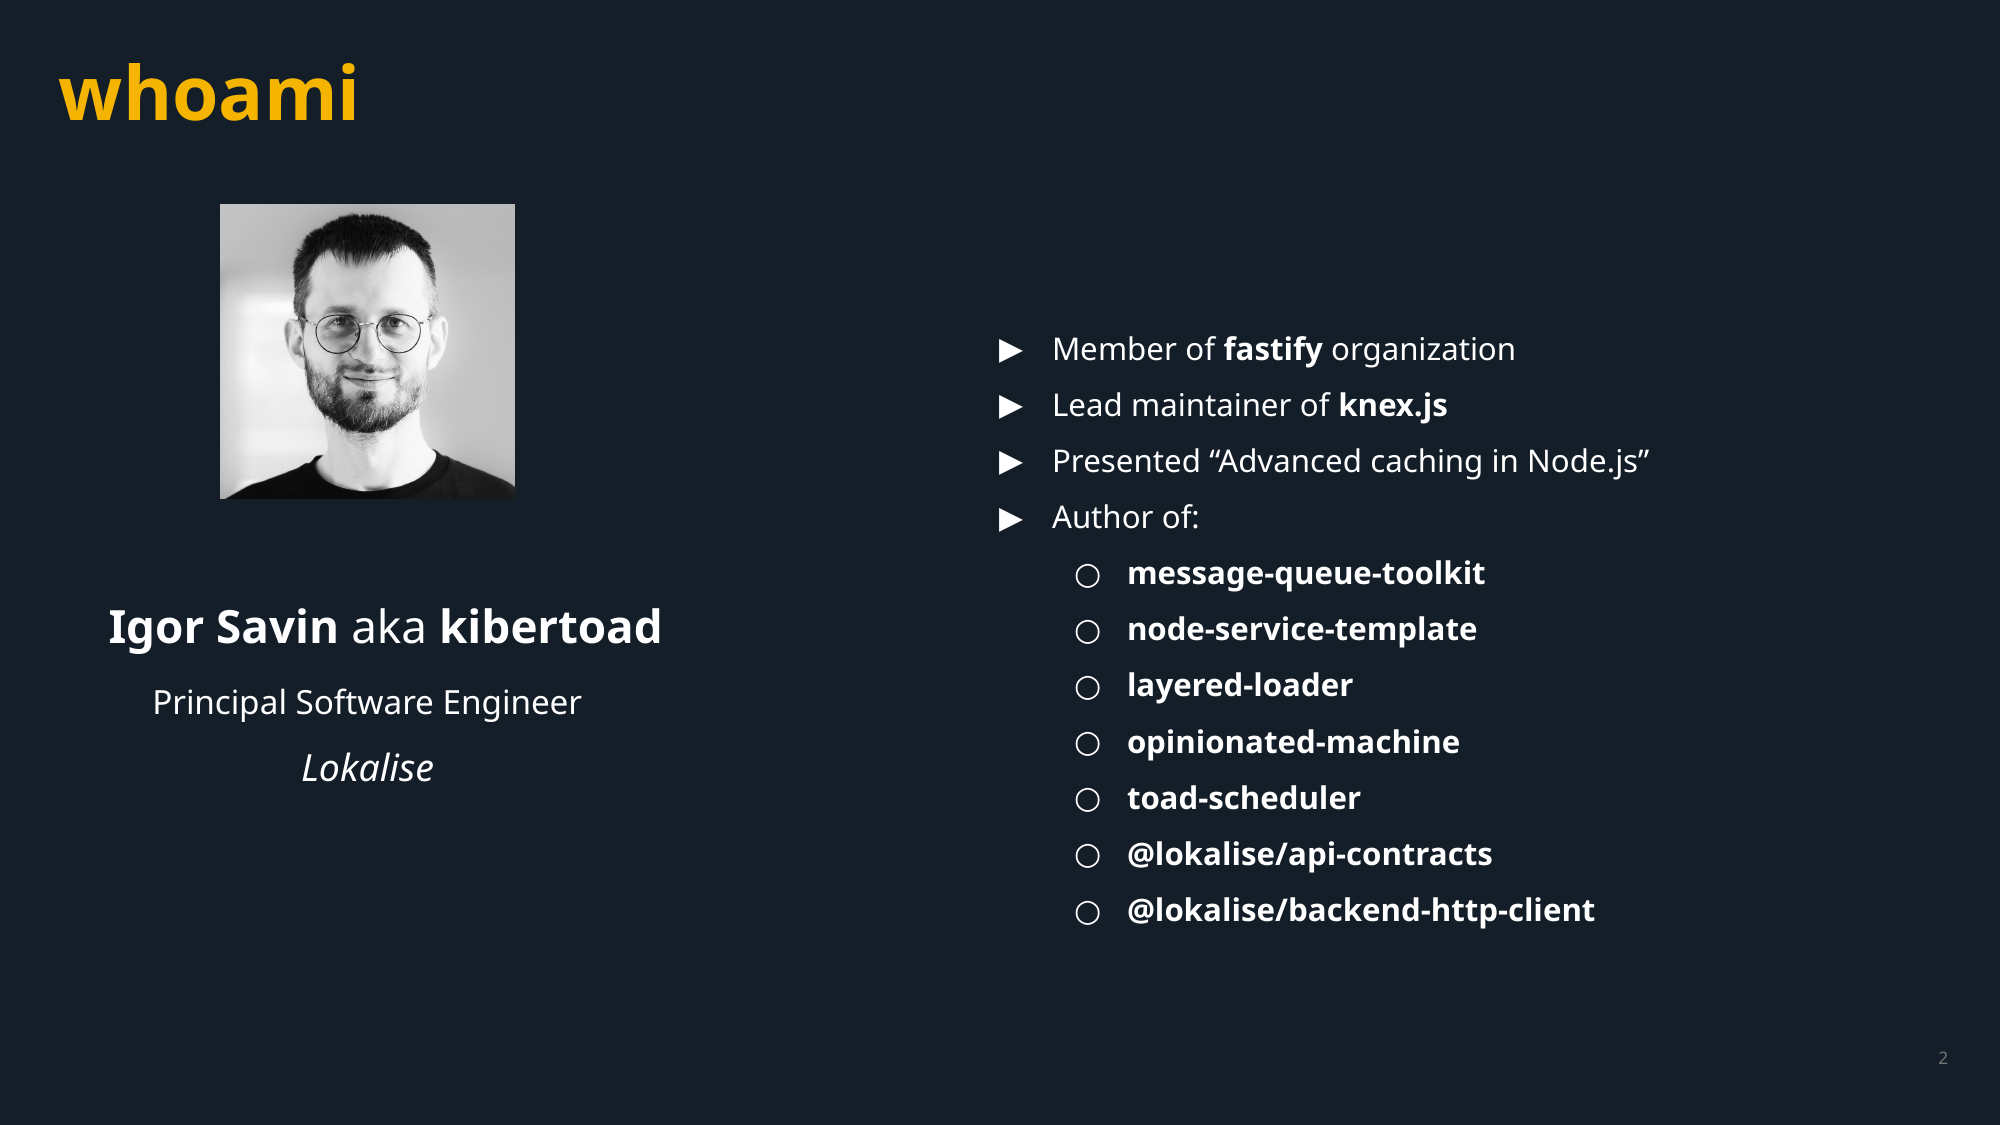

whoami
Member of fastify organization
Lead maintainer of knex.js
Presented “Advanced caching in Node.js”
Author of:
message-queue-toolkit
node-service-template
layered-loader
opinionated-machine
toad-scheduler
@lokalise/api-contracts
@lokalise/backend-http-client
Igor Savin aka kibertoad
Principal Software Engineer
Lokalise